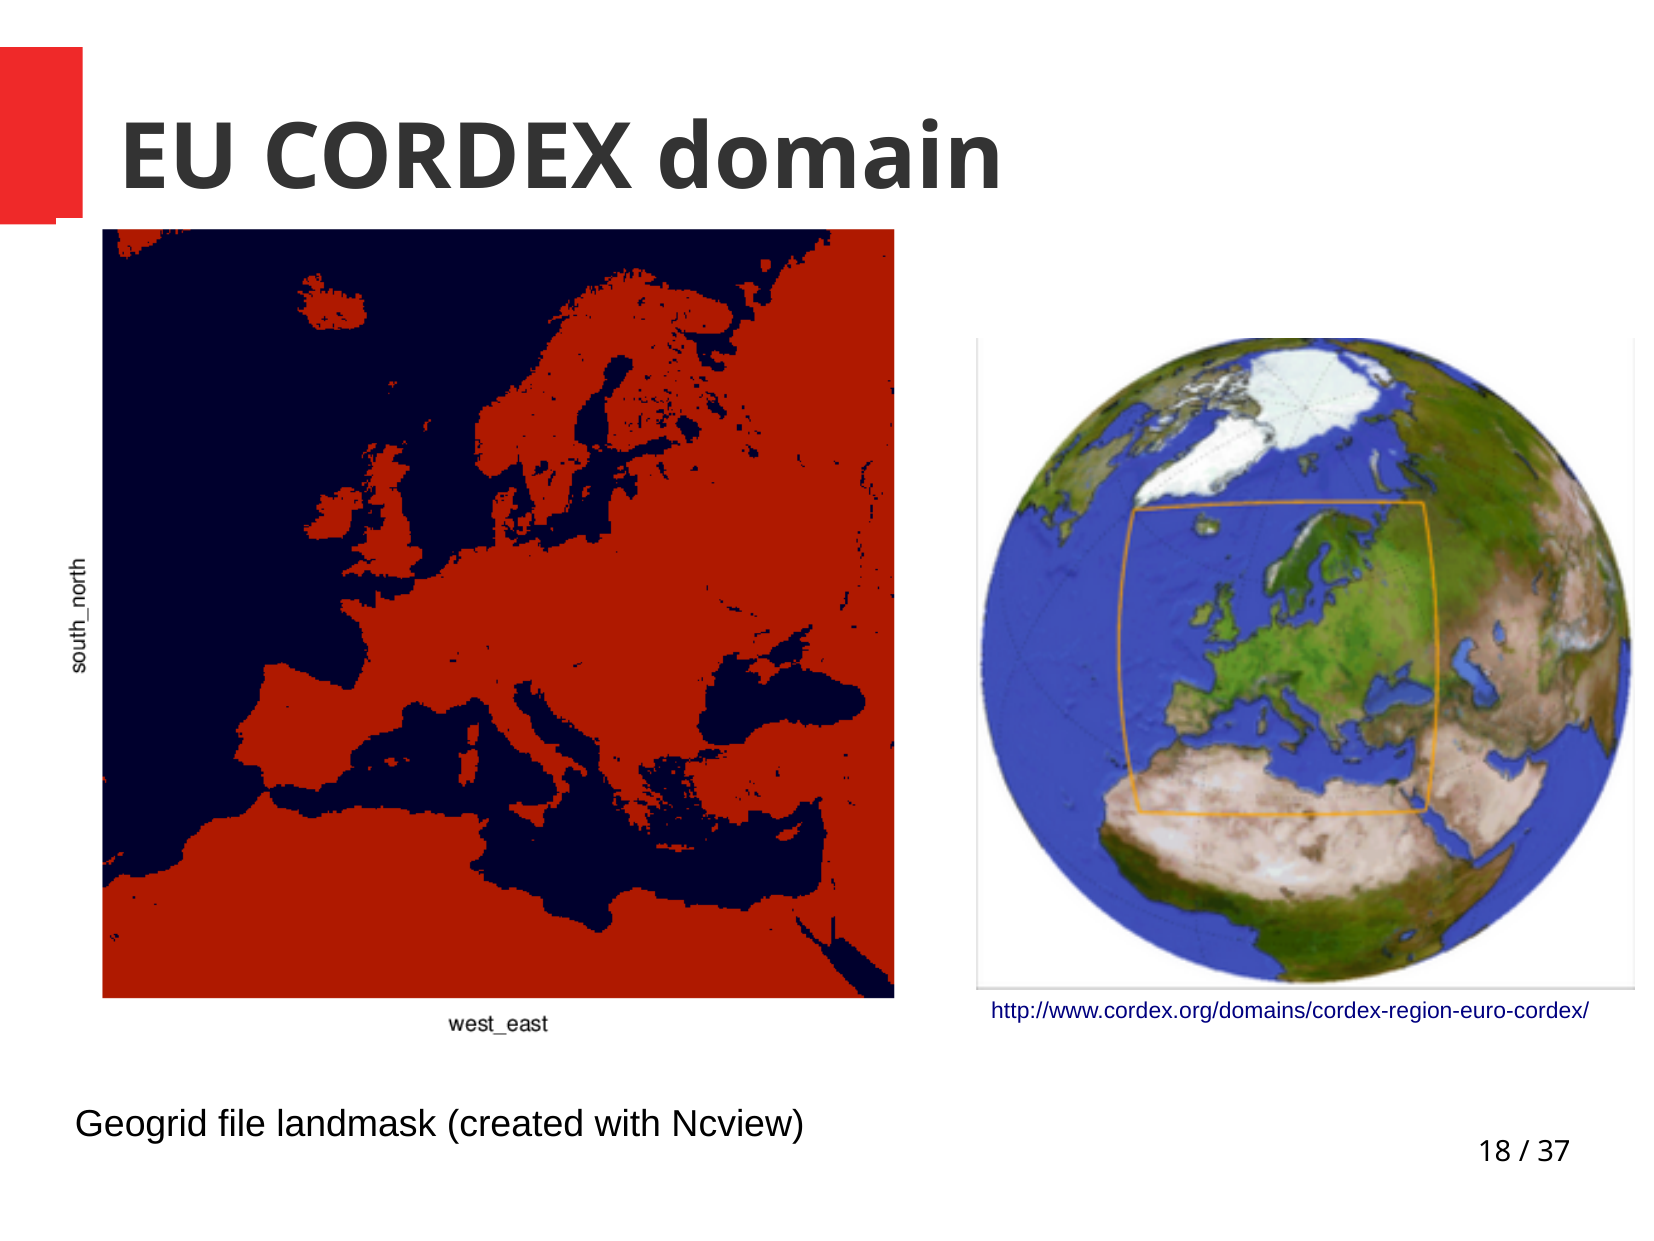

# EU CORDEX domain
http://www.cordex.org/domains/cordex-region-euro-cordex/
Geogrid file landmask (created with Ncview)
18